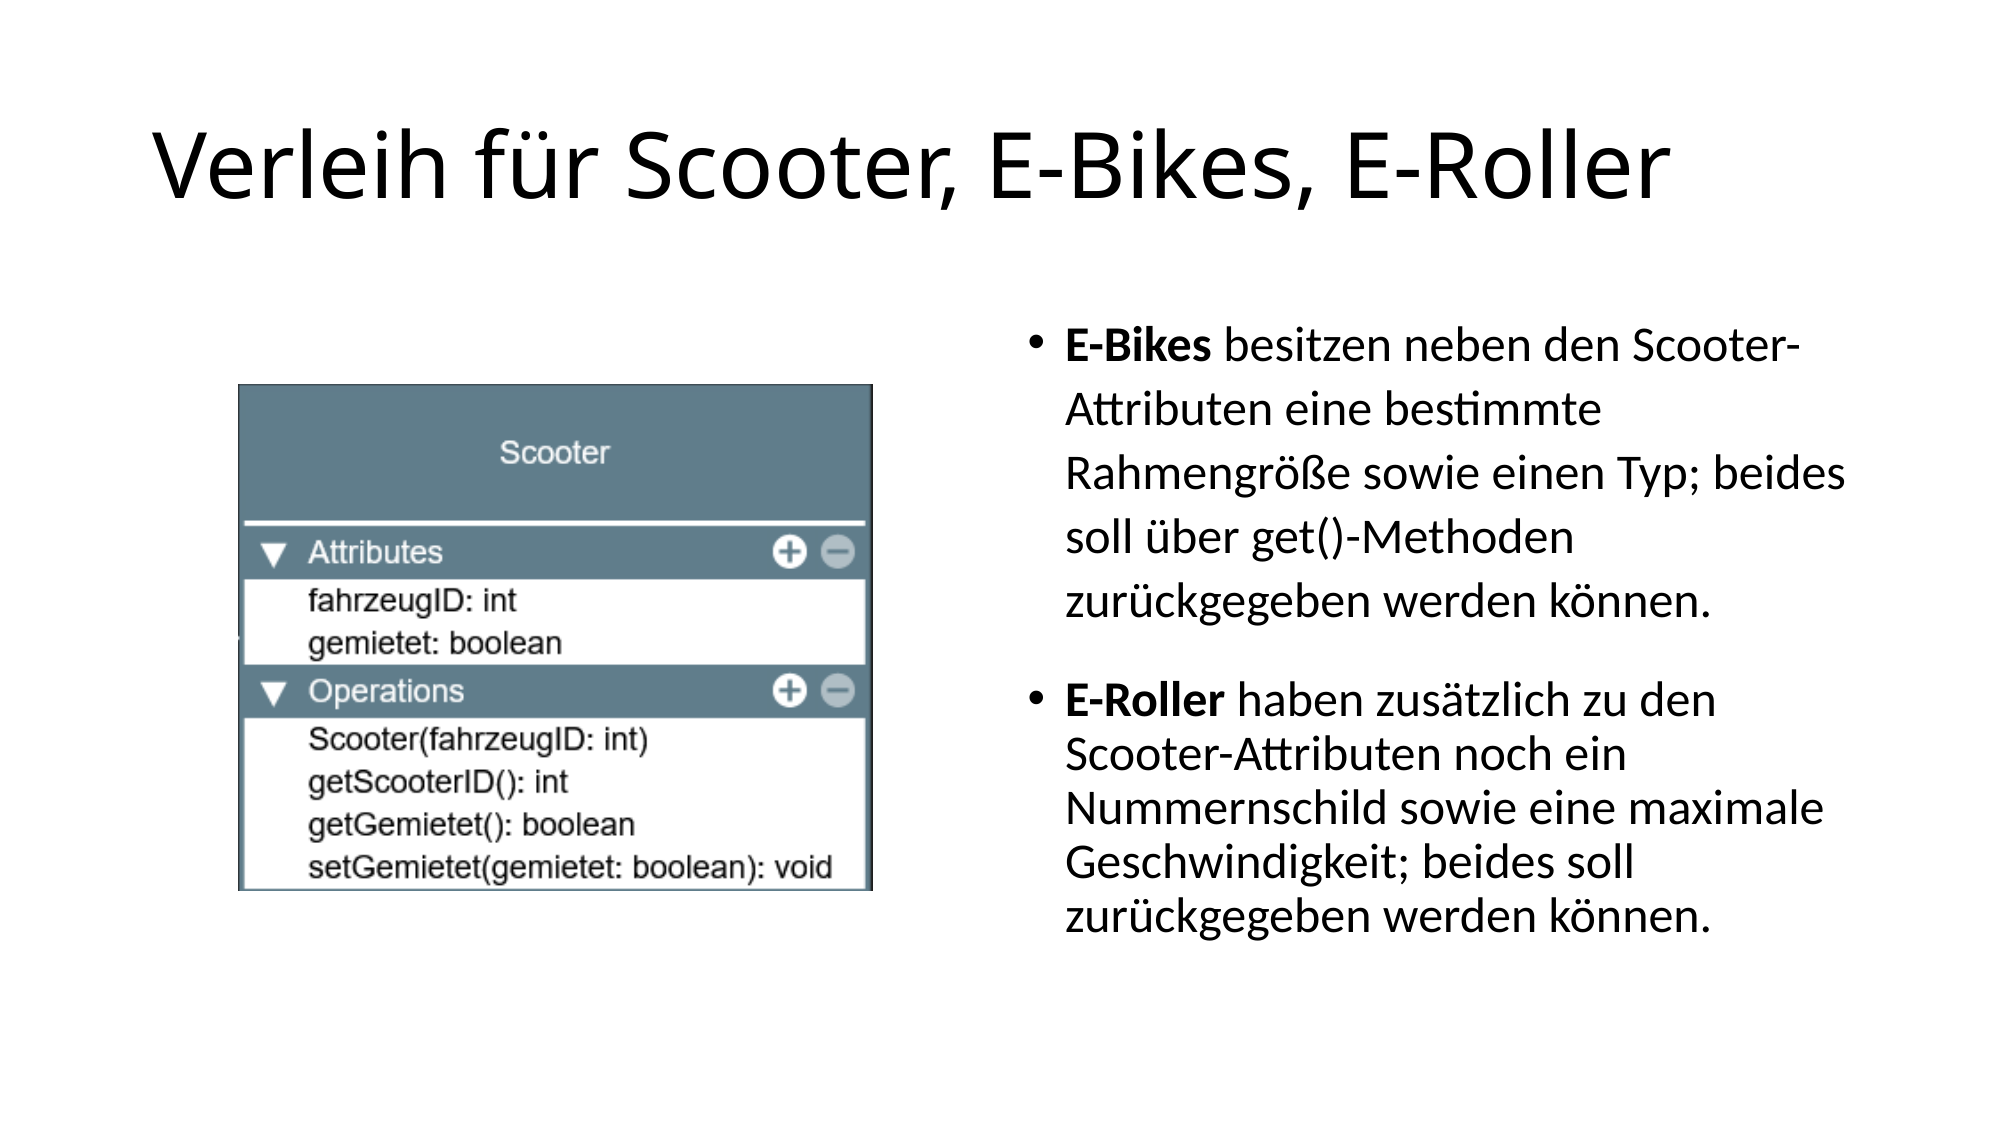

# Verleih für Scooter, E-Bikes, E-Roller
E-Bikes besitzen neben den Scooter-Attributen eine bestimmte Rahmengröße sowie einen Typ; beides soll über get()-Methoden zurückgegeben werden können.
E-Roller haben zusätzlich zu den Scooter-Attributen noch ein Nummernschild sowie eine maximale Geschwindigkeit; beides soll zurückgegeben werden können.